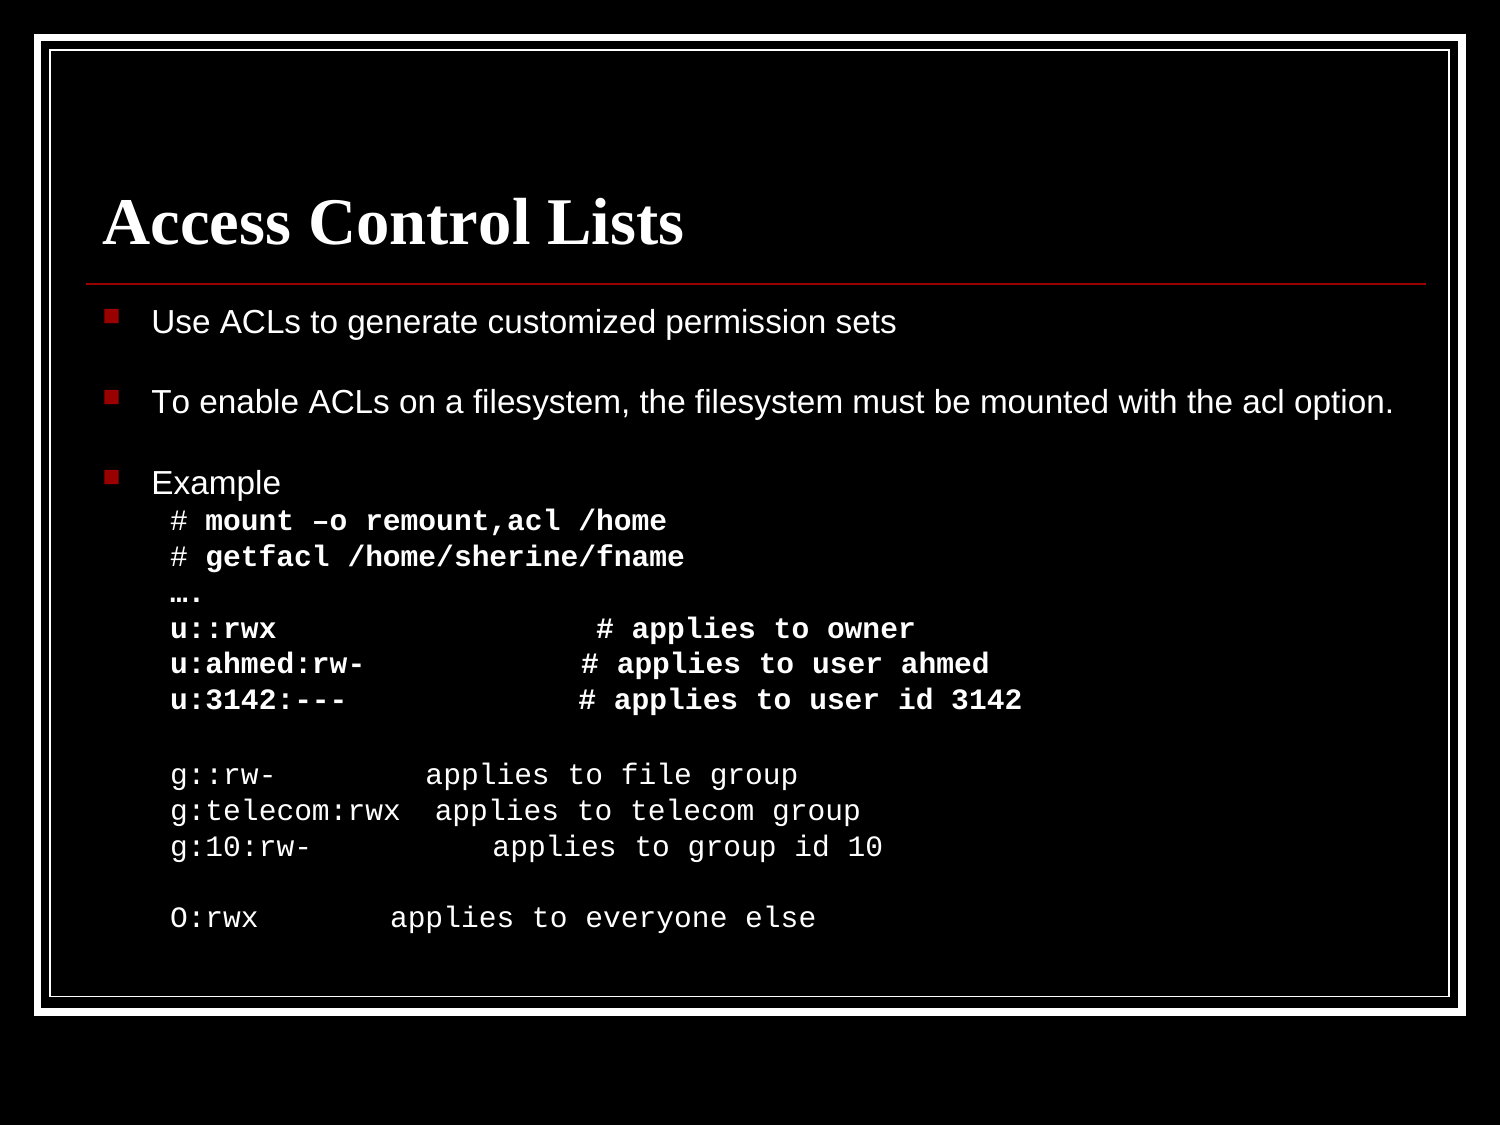

# Access Control Lists
Use ACLs to generate customized permission sets
To enable ACLs on a filesystem, the filesystem must be mounted with the acl option.
Example
# mount –o remount,acl /home
# getfacl /home/sherine/fname
….
u::rwx # applies to owner
u:ahmed:rw-			 # applies to user ahmed
u:3142:--- # applies to user id 3142
g::rw-				 applies to file group
g:telecom:rwx	applies to telecom group
g:10:rw-				 applies to group id 10
O:rwx		 applies to everyone else